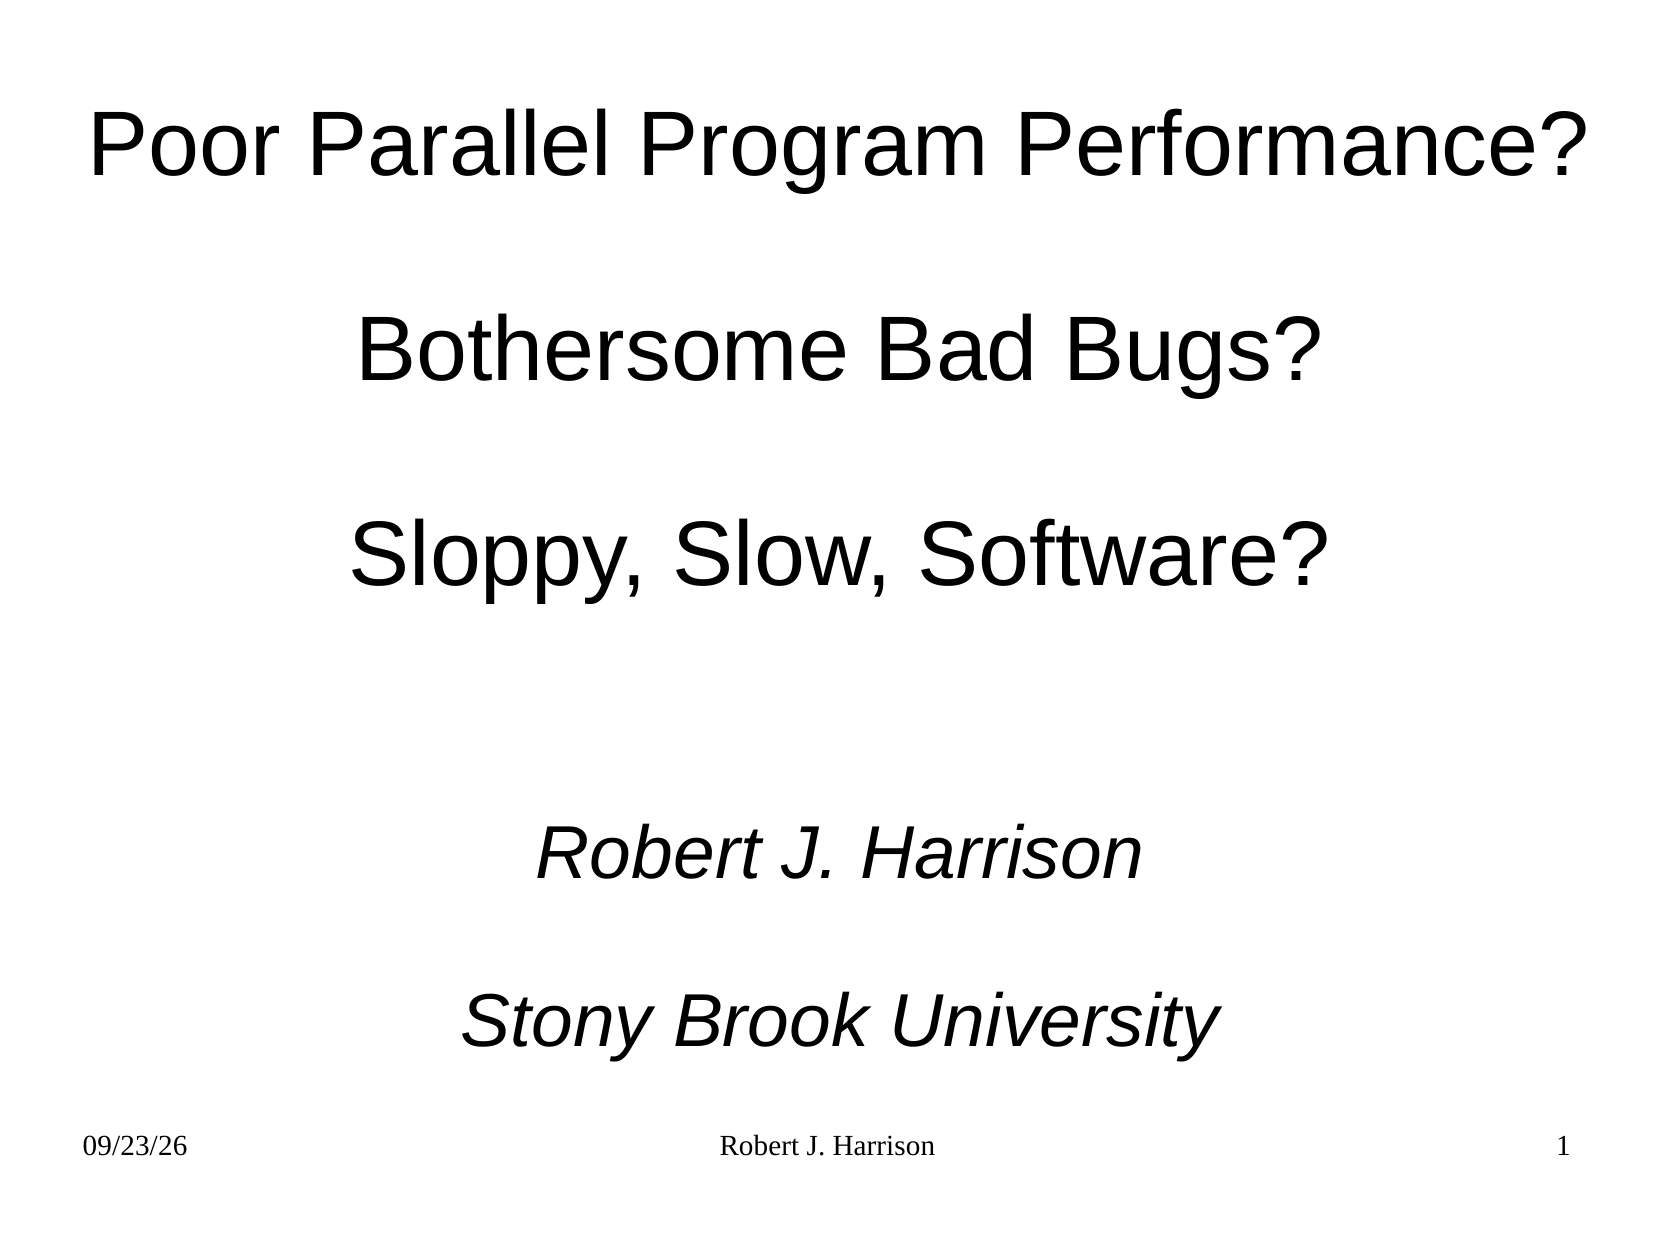

# Poor Parallel Program Performance? Bothersome Bad Bugs? Sloppy, Slow, Software? Robert J. Harrison Stony Brook University
Robert J. Harrison
1